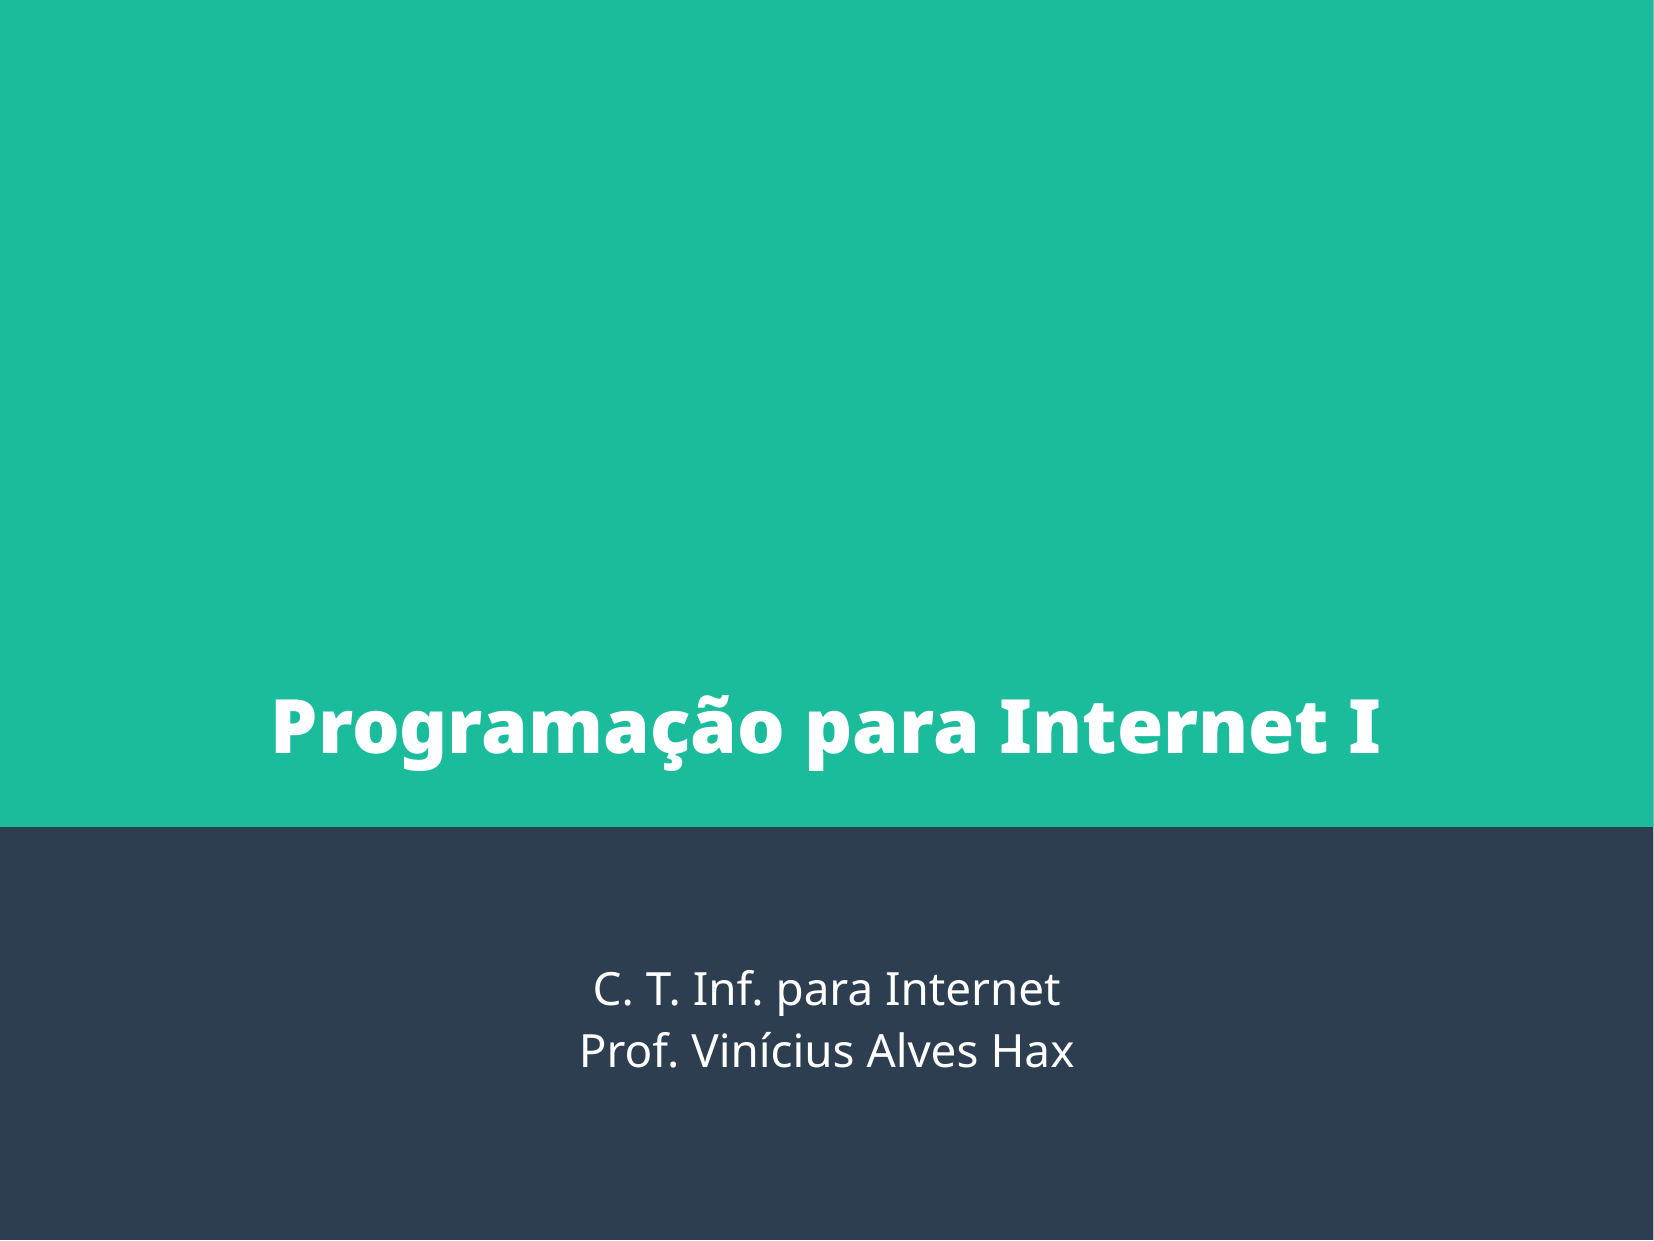

# Programação para Internet I
C. T. Inf. para Internet
Prof. Vinícius Alves Hax